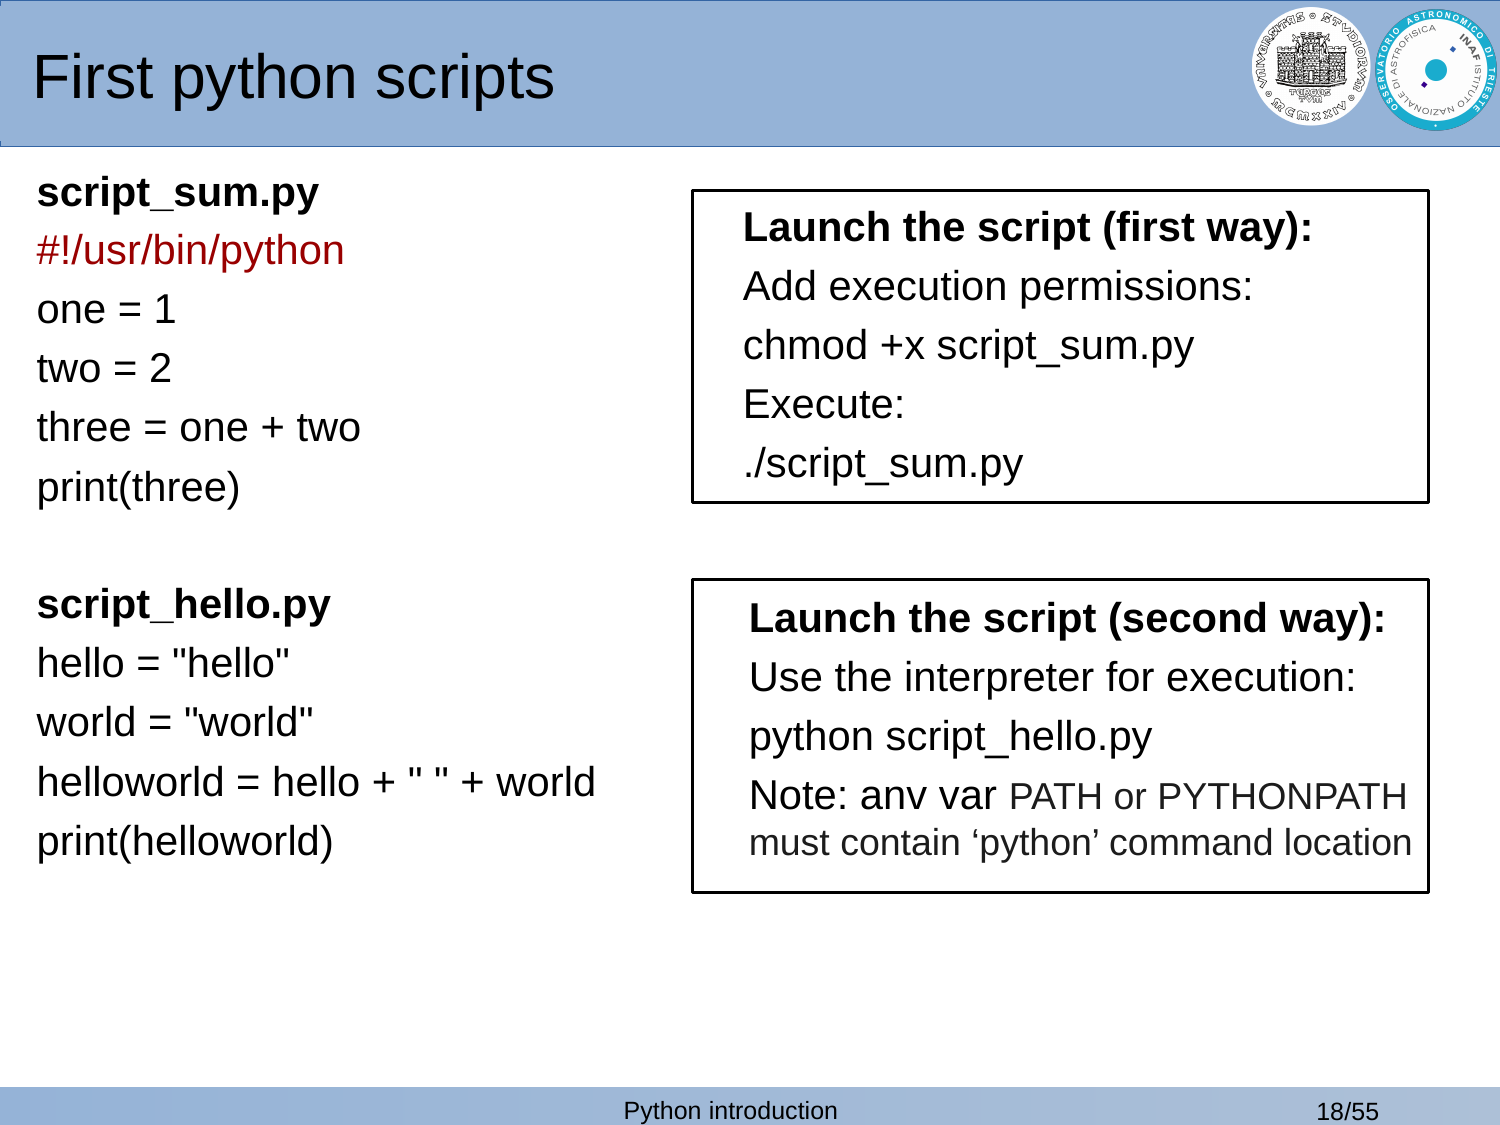

First python scripts
# script_sum.py
#!/usr/bin/python
one = 1
two = 2
three = one + two
print(three)
script_hello.py
hello = "hello"
world = "world"
helloworld = hello + " " + world
print(helloworld)
Launch the script (first way):
Add execution permissions:
chmod +x script_sum.py
Execute:
./script_sum.py
Launch the script (second way):
Use the interpreter for execution:
python script_hello.py
Note: anv var PATH or PYTHONPATH must contain ‘python’ command location